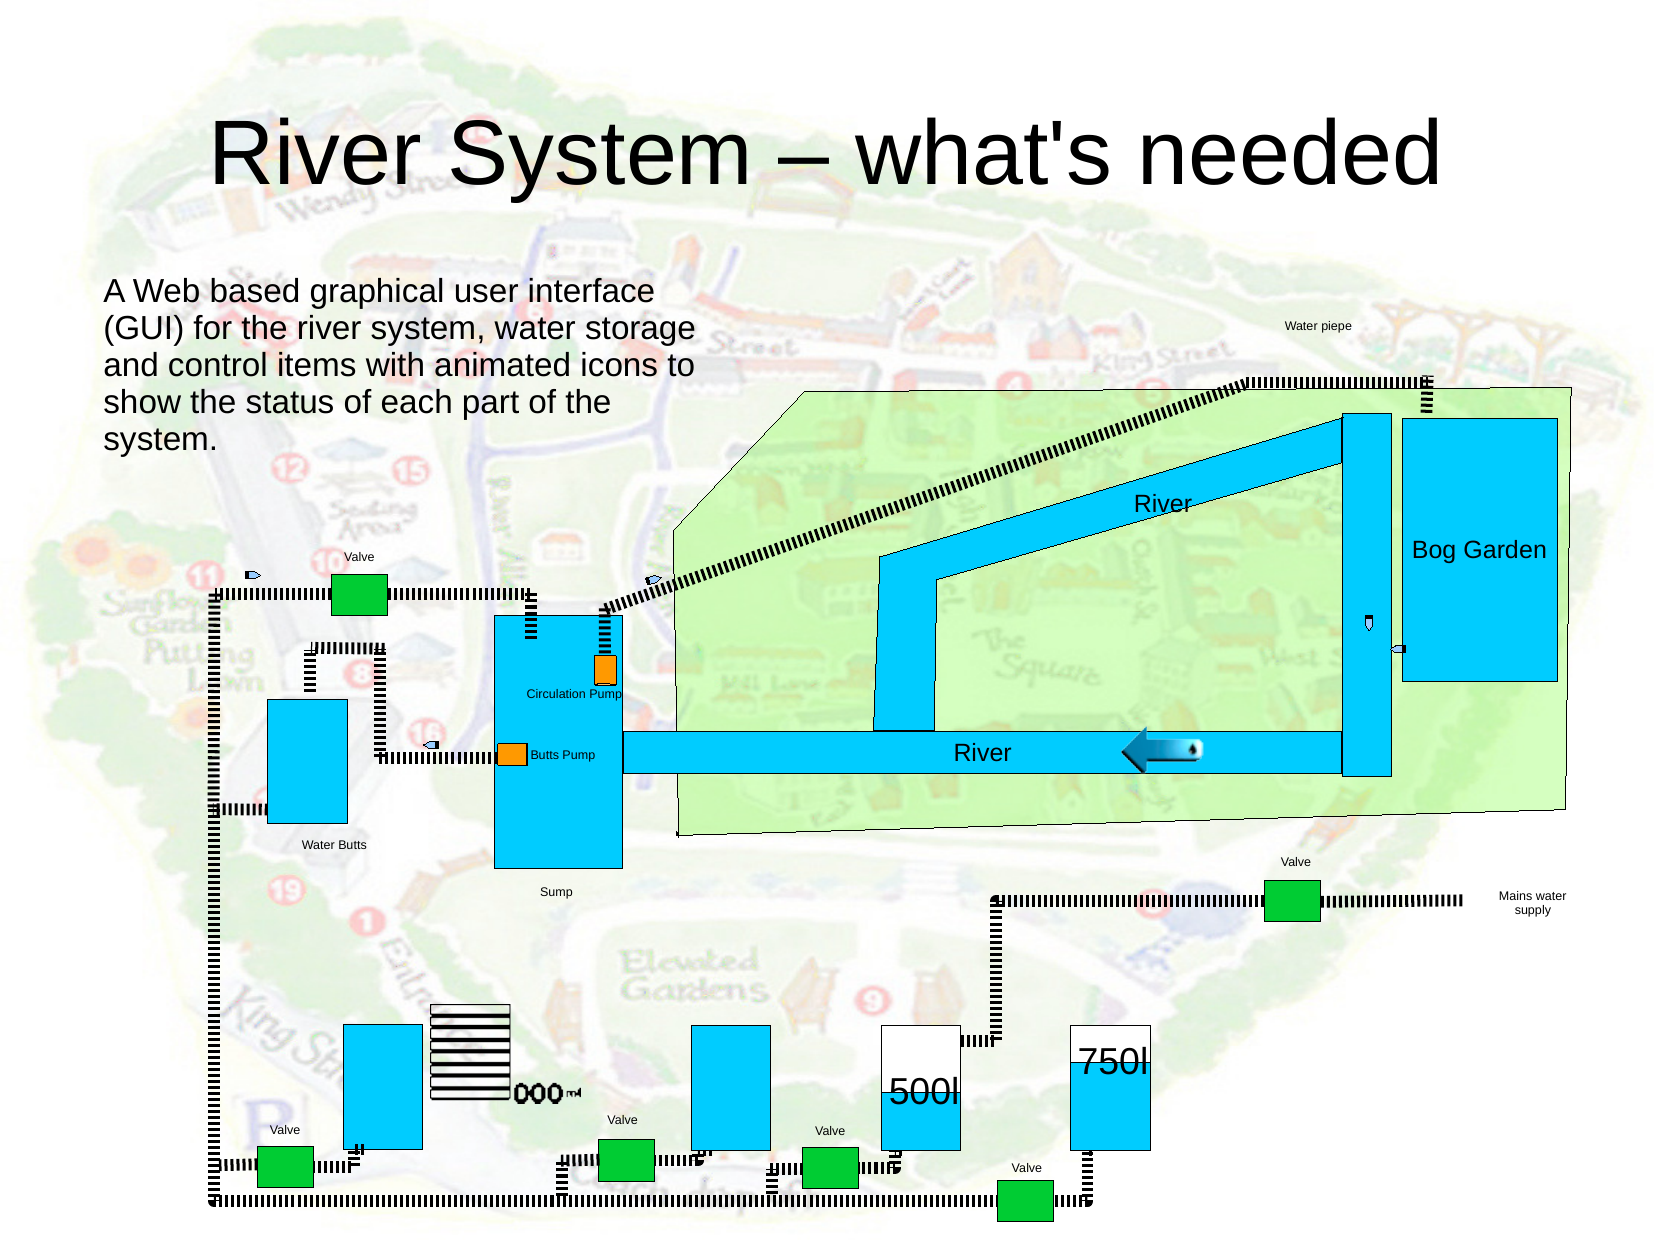

# River System – what's needed
A Web based graphical user interface (GUI) for the river system, water storage and control items with animated icons to show the status of each part of the system.
Water piepe
Bog Garden
River
Valve
Circulation Pump
River
Butts Pump
Water Butts
Valve
Sump
Mains water supply
750l
500l
Valve
Valve
Valve
Valve